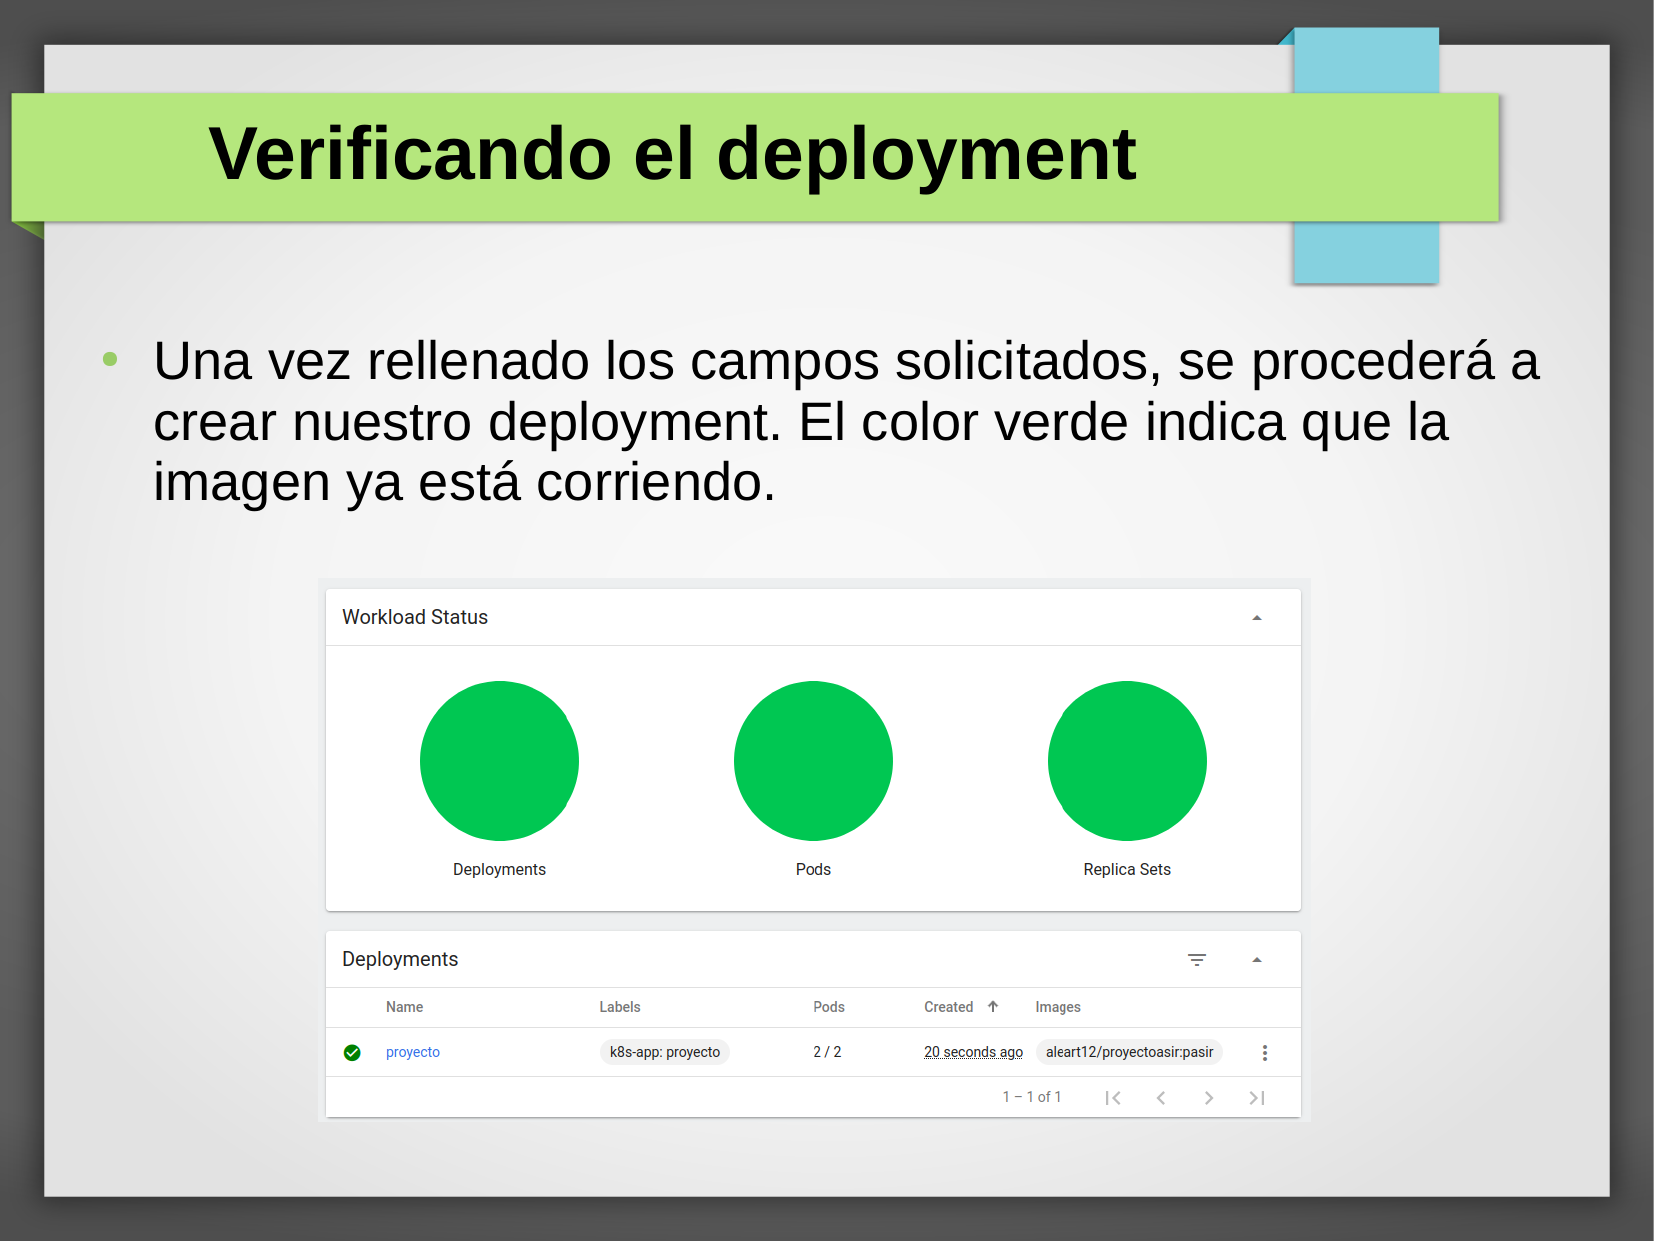

# Verificando el deployment
Una vez rellenado los campos solicitados, se procederá a crear nuestro deployment. El color verde indica que la imagen ya está corriendo.